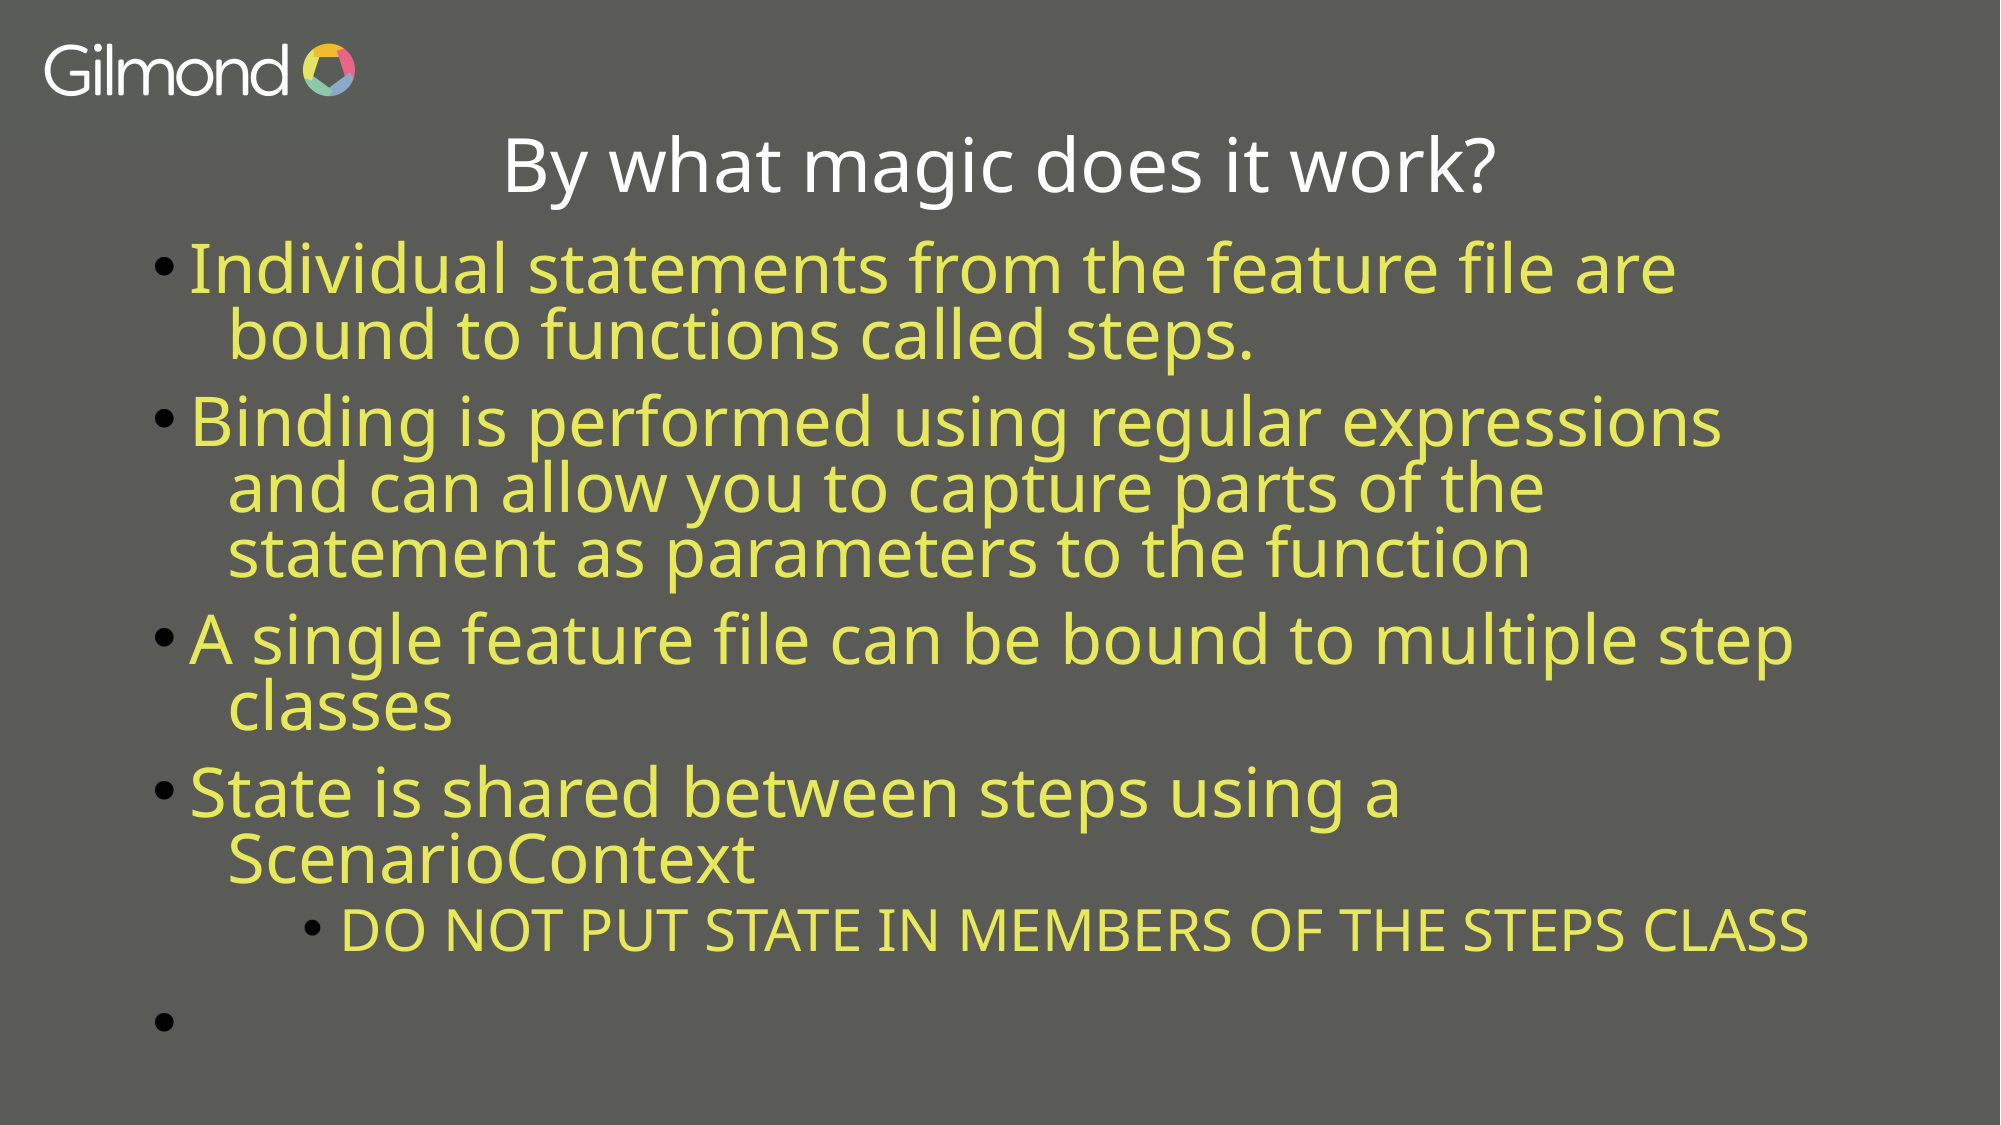

# By what magic does it work?
Individual statements from the feature file are bound to functions called steps.
Binding is performed using regular expressions and can allow you to capture parts of the statement as parameters to the function
A single feature file can be bound to multiple step classes
State is shared between steps using a ScenarioContext
DO NOT PUT STATE IN MEMBERS OF THE STEPS CLASS